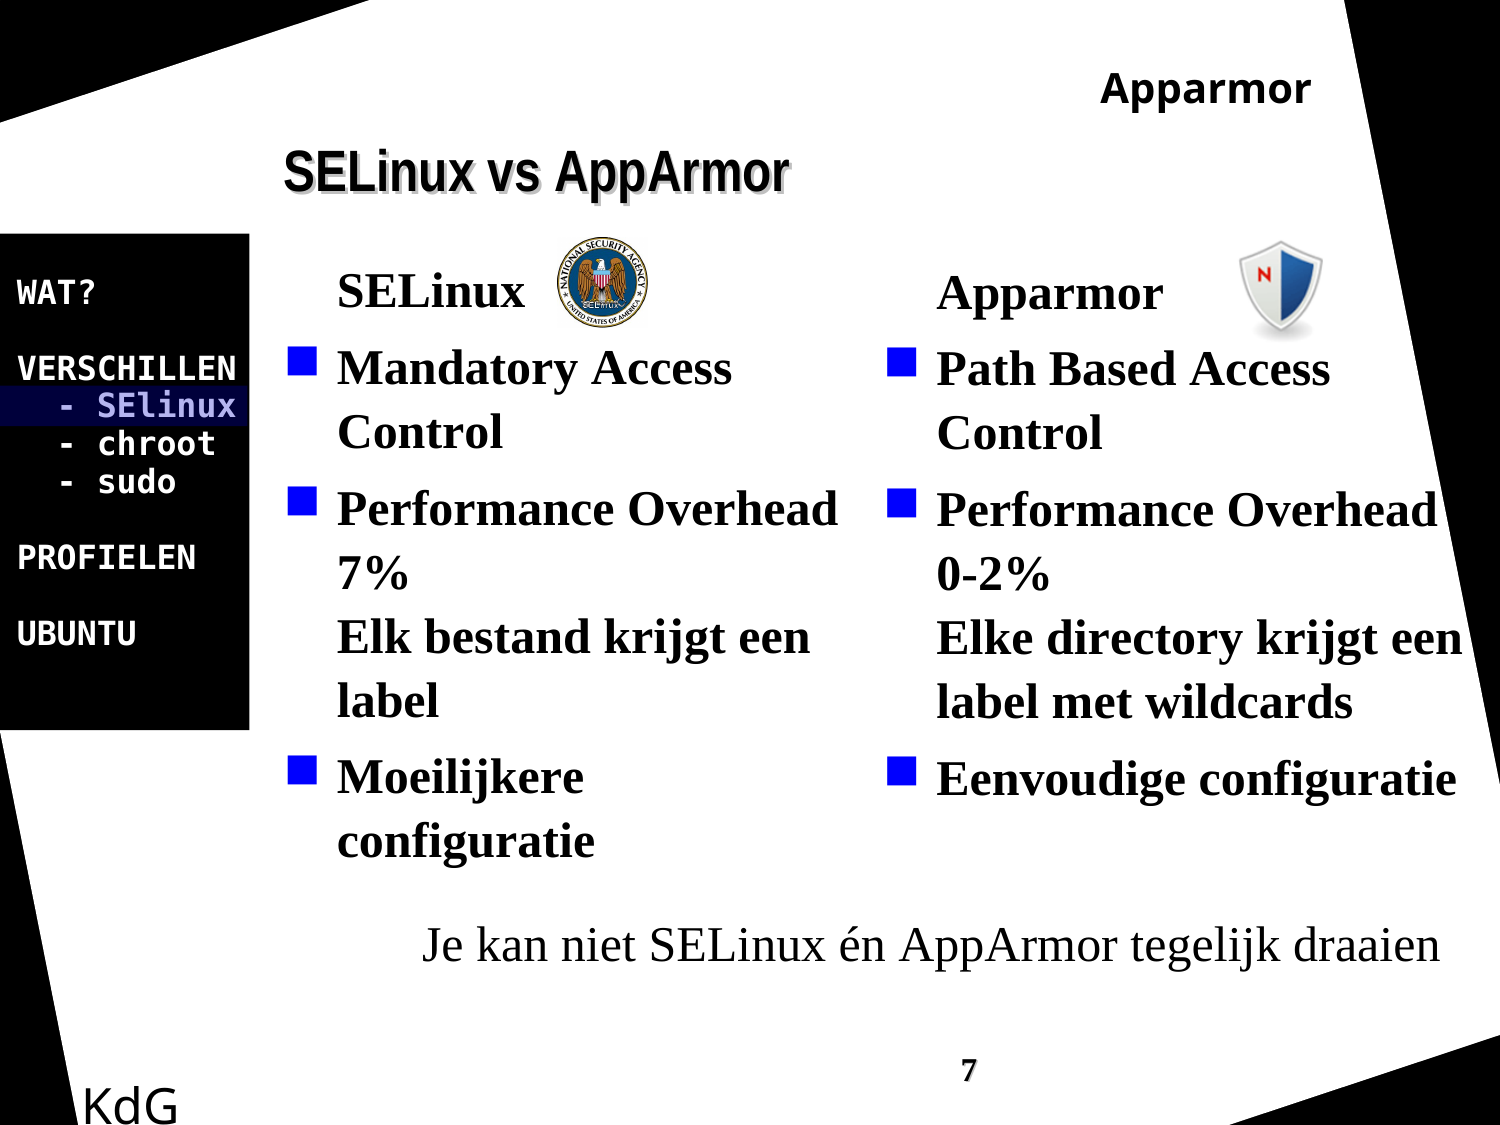

# SELinux vs AppArmor
SELinux
Mandatory Access Control
Performance Overhead
7%
Elk bestand krijgt een label
Moeilijkere configuratie
Apparmor
Path Based Access Control
Performance Overhead
0-2%
Elke directory krijgt een label met wildcards
Eenvoudige configuratie
Je kan niet SELinux én AppArmor tegelijk draaien